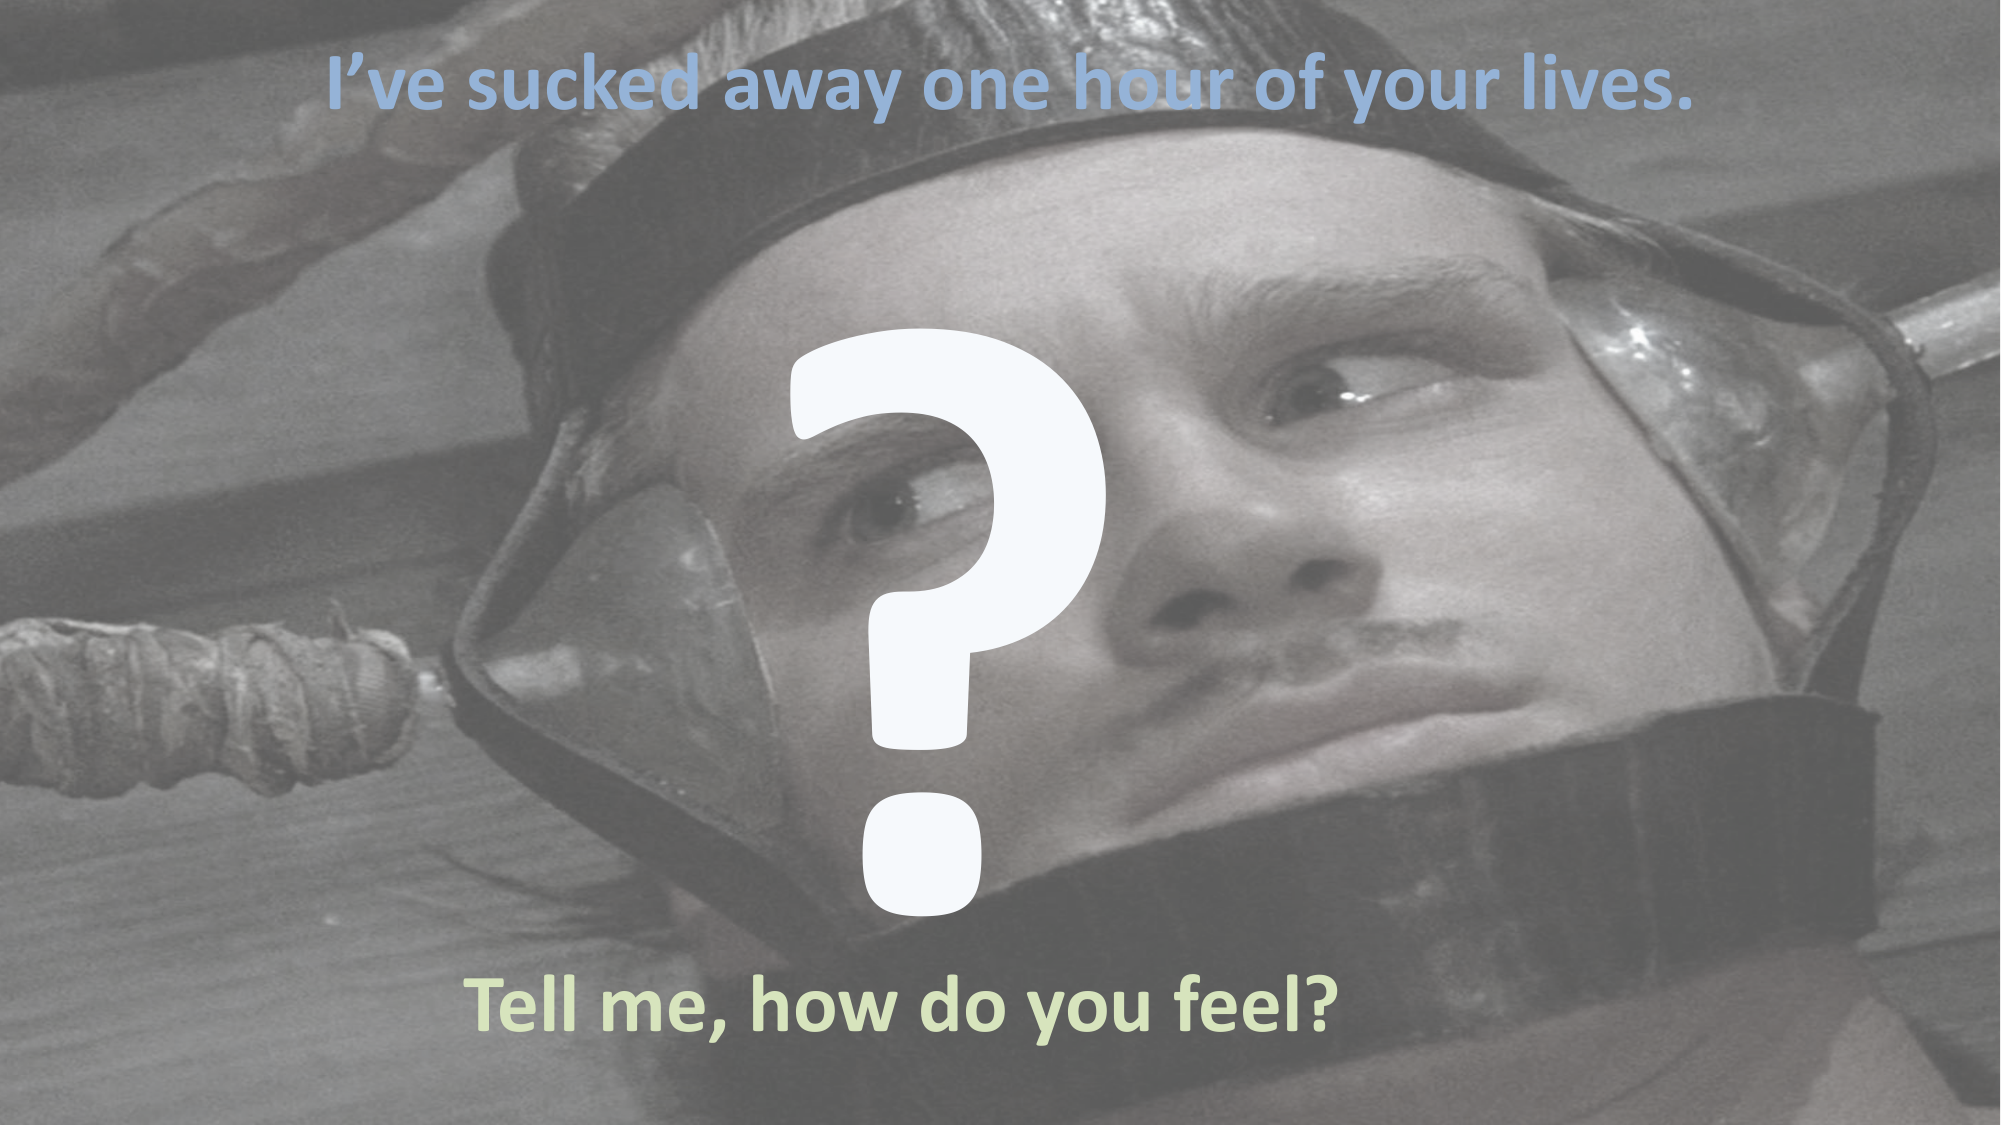

I’ve sucked away one hour of your lives.
?
Tell me, how do you feel?